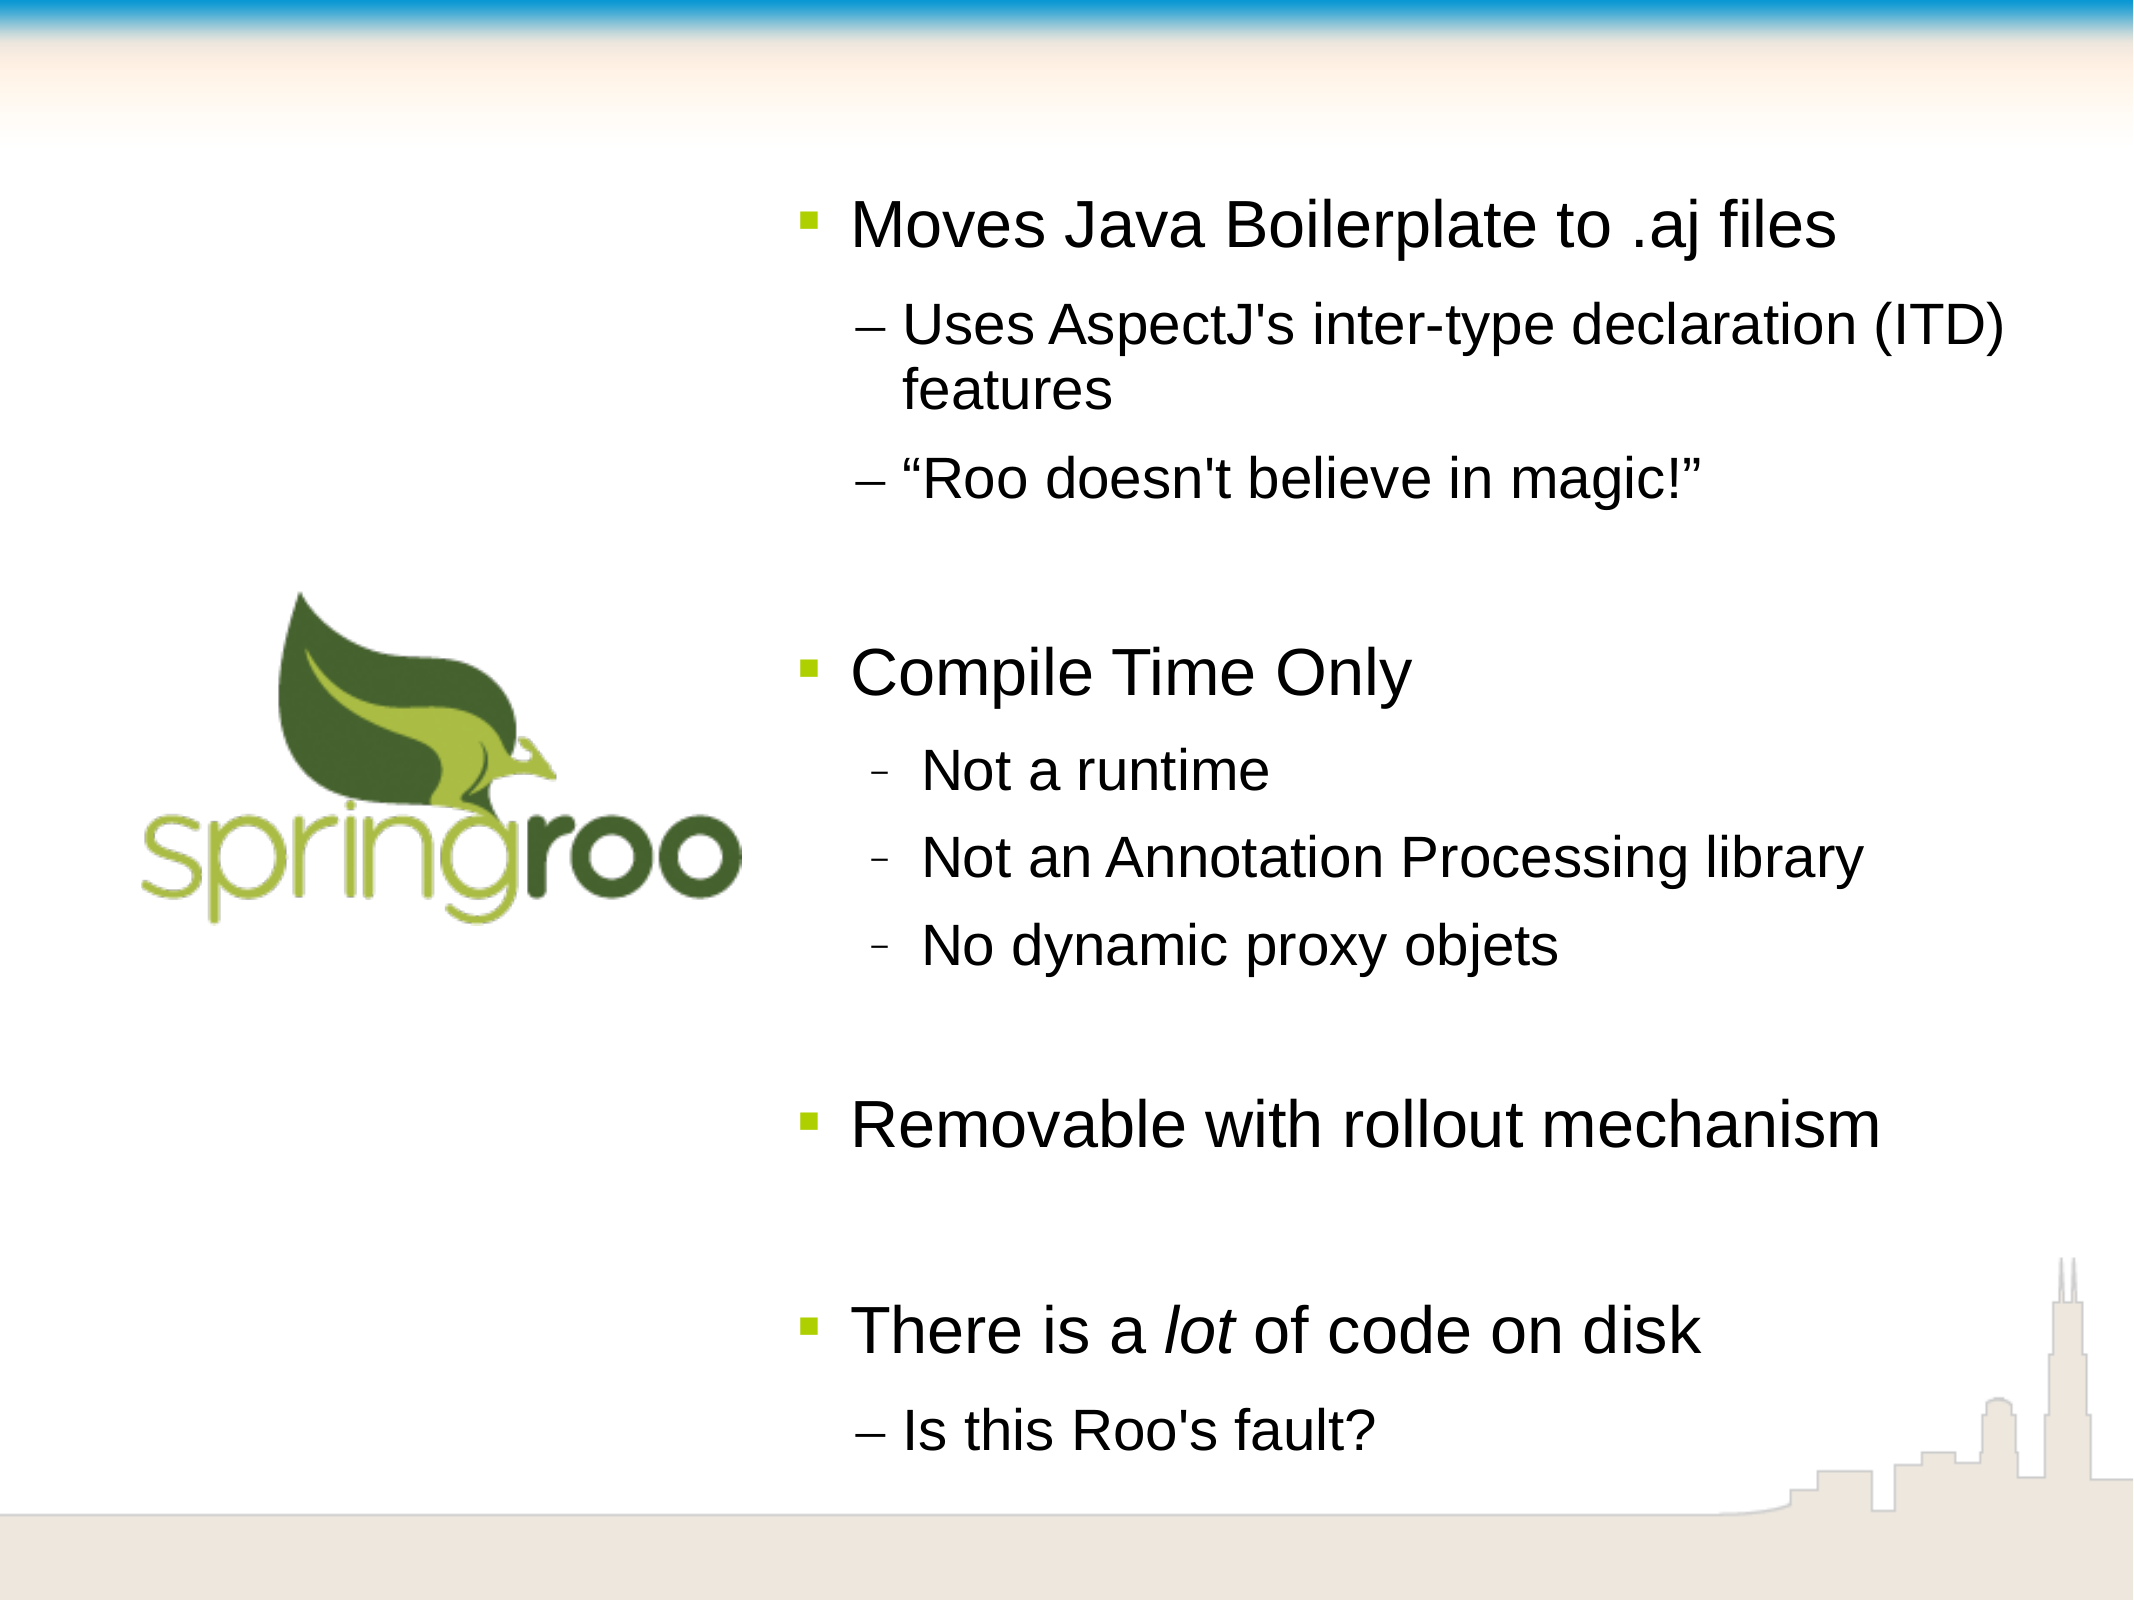

# Moves Java Boilerplate to .aj files
Uses AspectJ's inter-type declaration (ITD) features
“Roo doesn't believe in magic!”
Compile Time Only
Not a runtime
Not an Annotation Processing library
No dynamic proxy objets
Removable with rollout mechanism
There is a lot of code on disk
Is this Roo's fault?